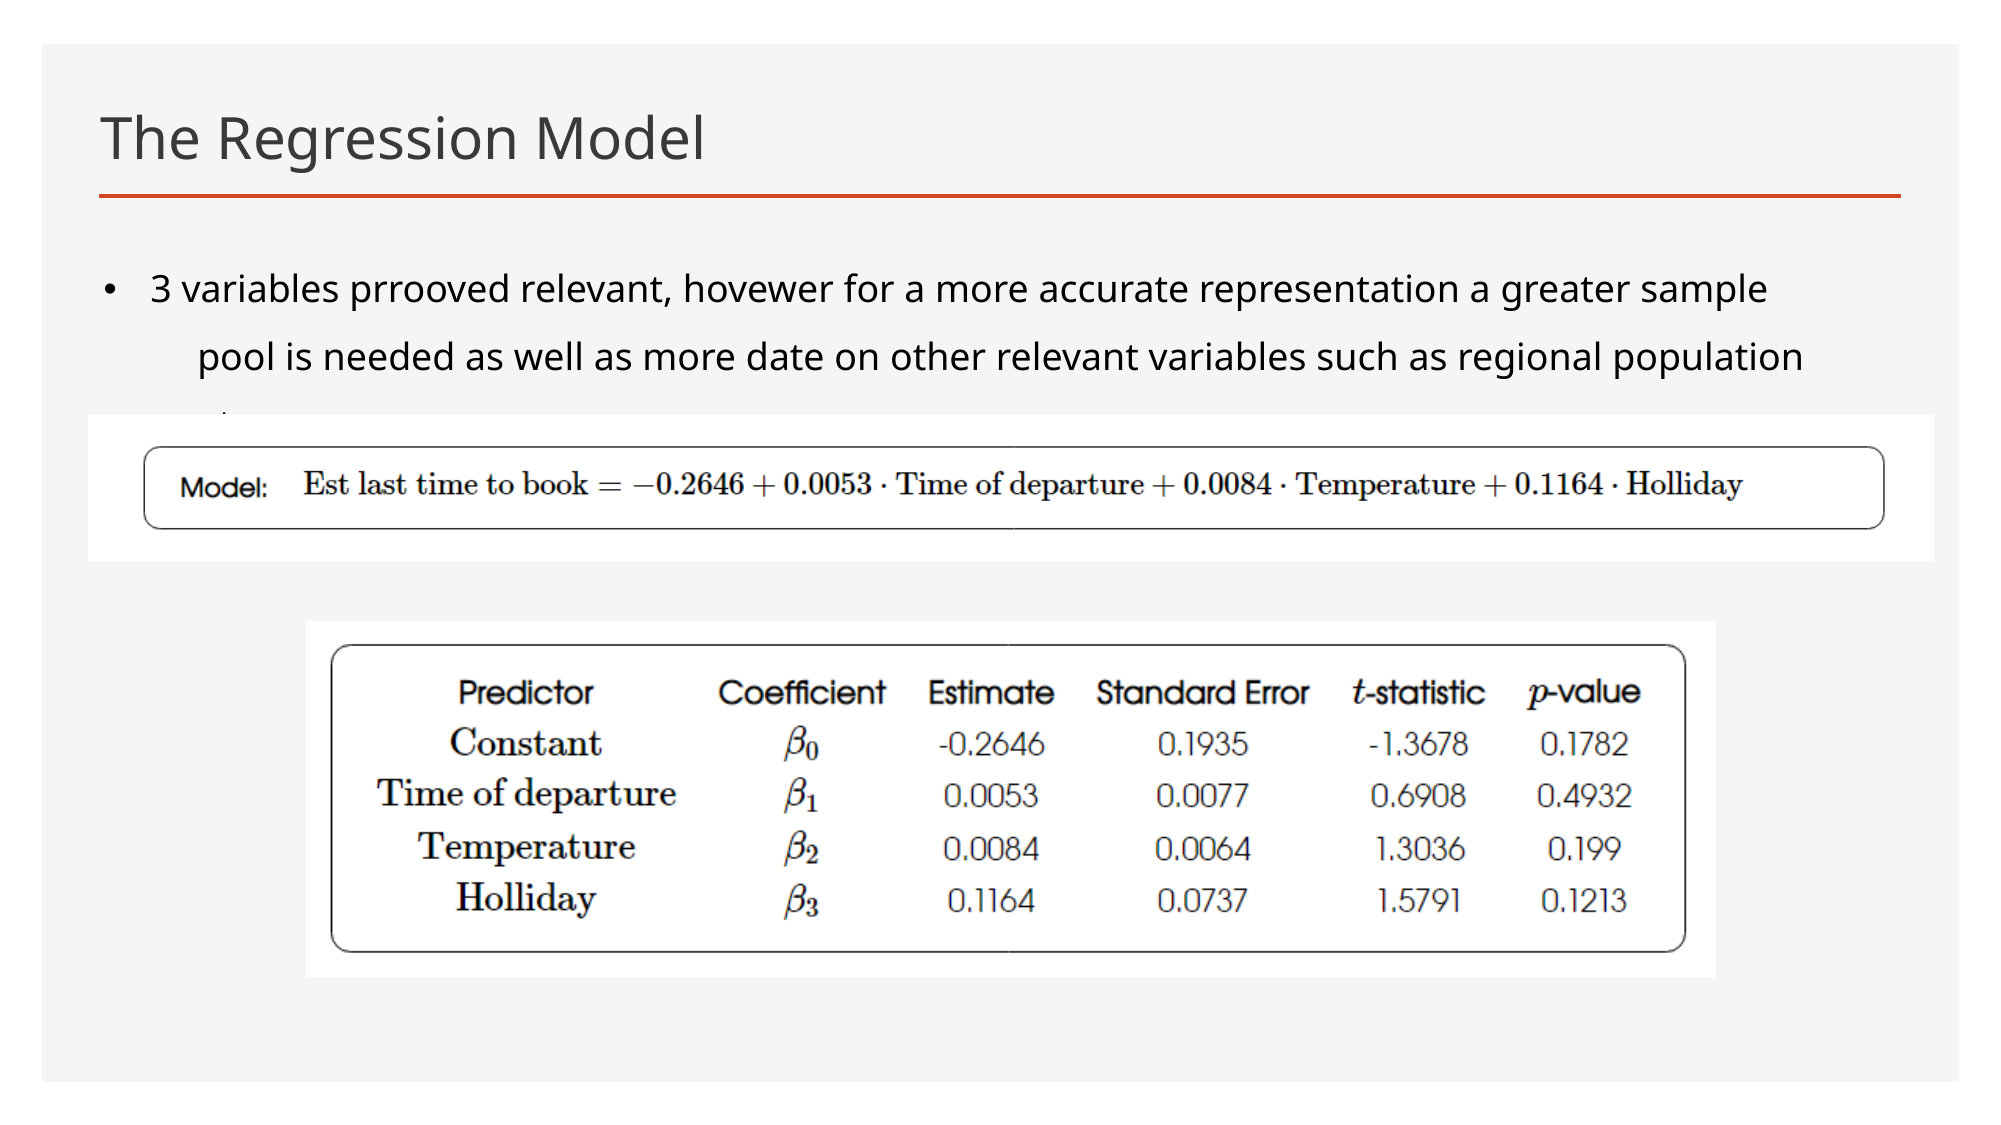

# The Regression Model
3 variables prrooved relevant, hovewer for a more accurate representation a greater sample pool is needed as well as more date on other relevant variables such as regional population etc.